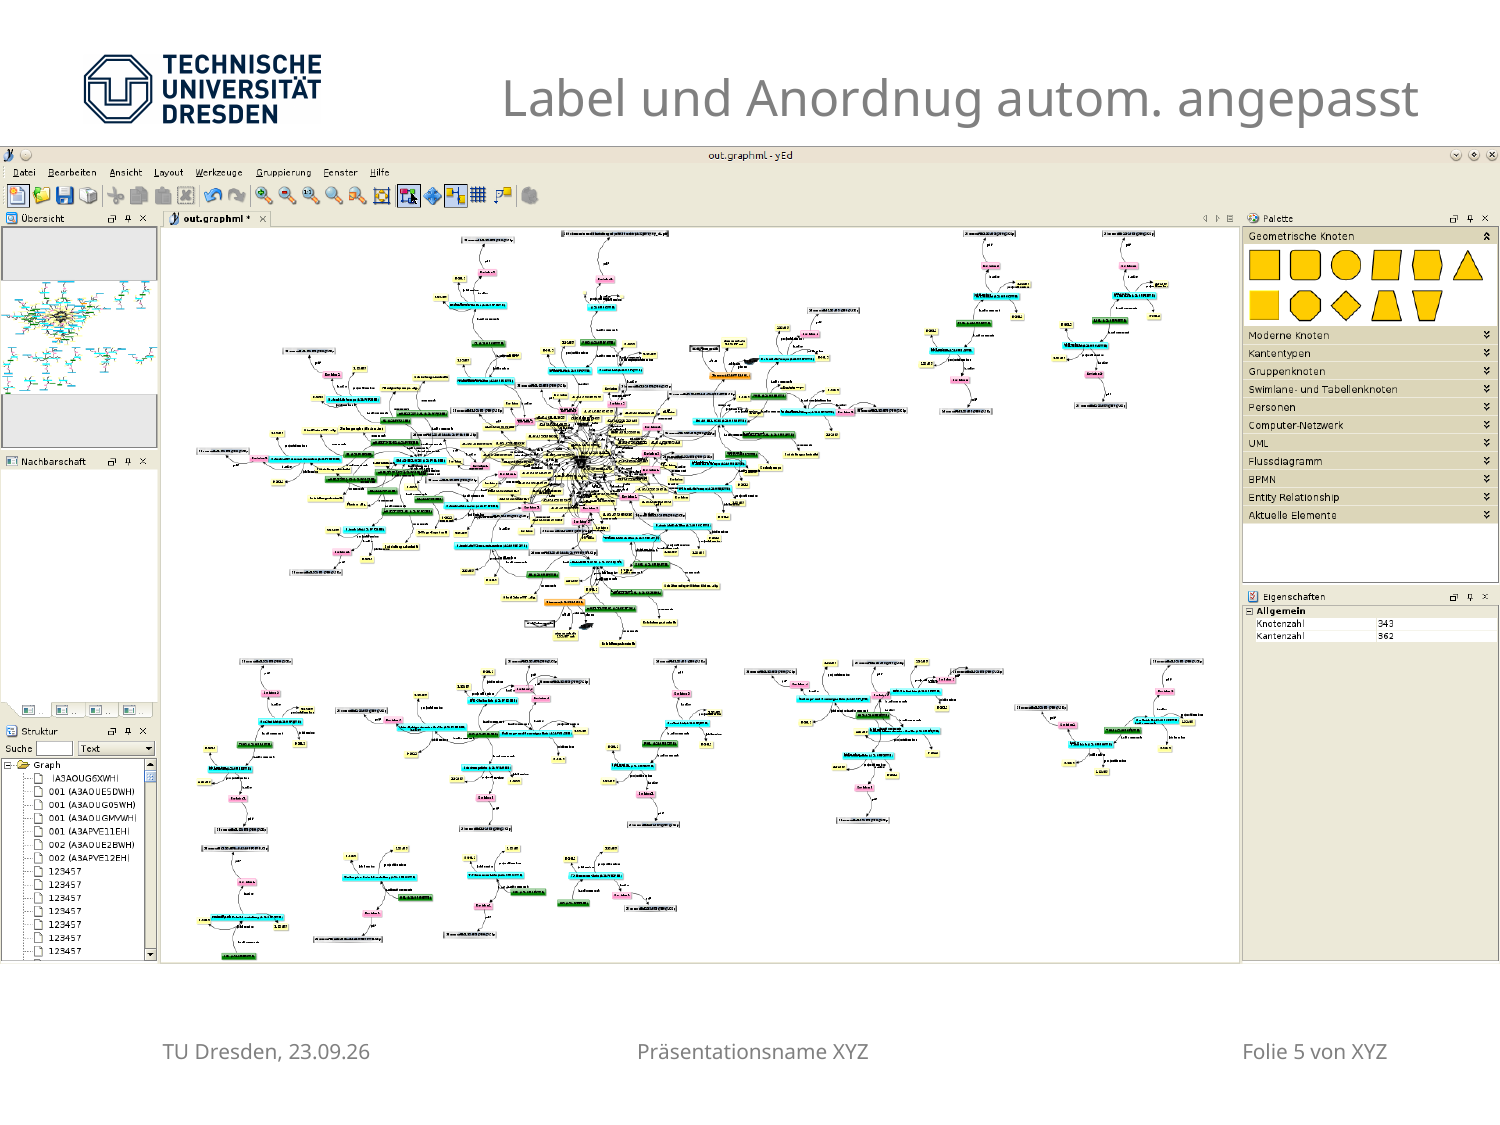

# Label und Anordnug autom. angepasst
5